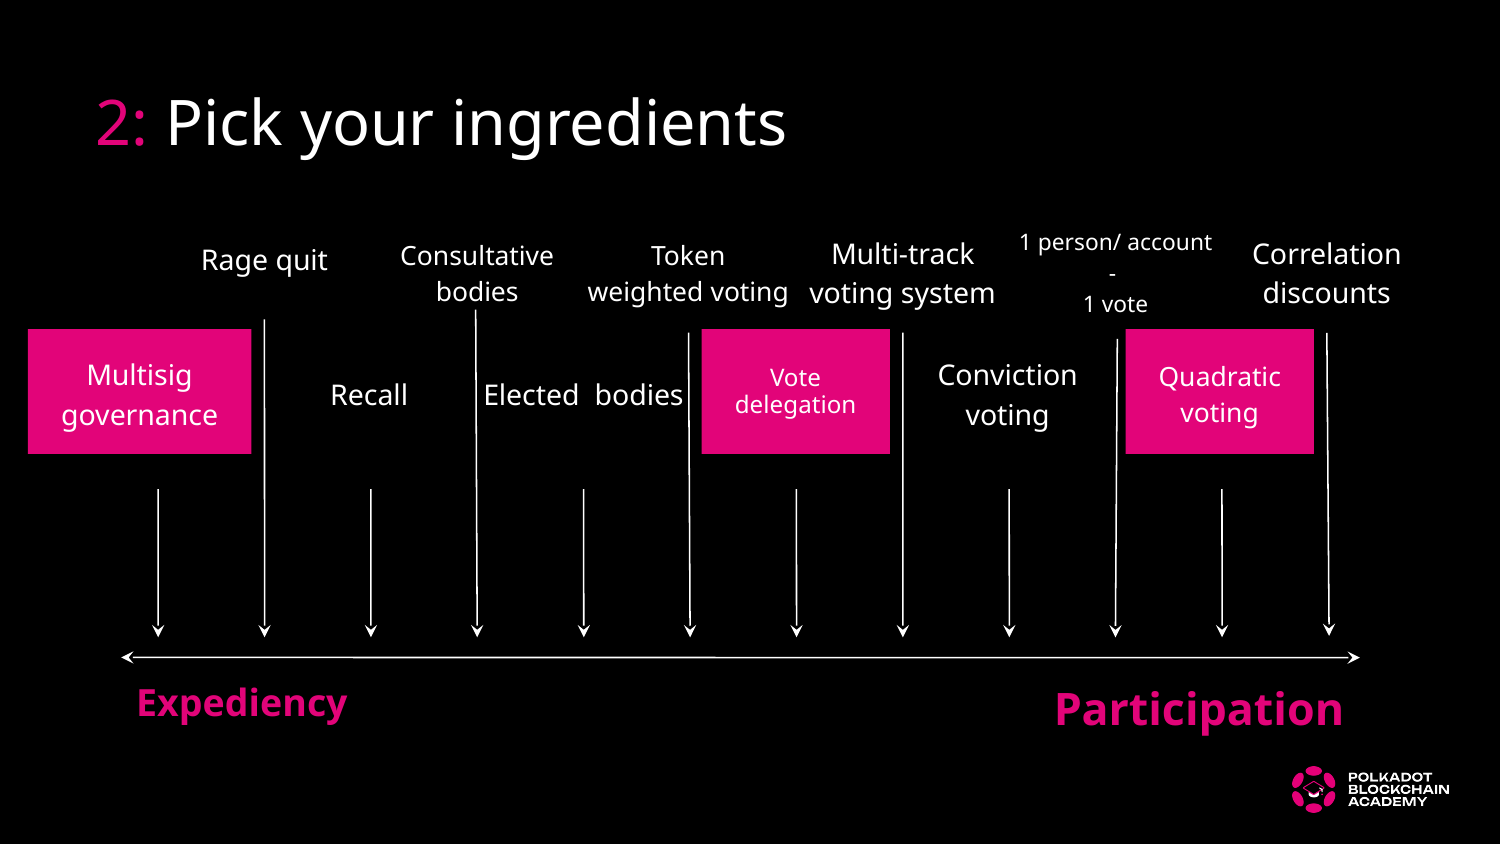

# 2: Pick your ingredients
Rage quit
Consultative bodies
Token
weighted voting
Multi-track voting system
1 person/ account -
1 vote
Correlation discounts
Multisig governance
Recall
Elected bodies
Vote delegation
Conviction voting
Quadratic voting
Expediency
Participation